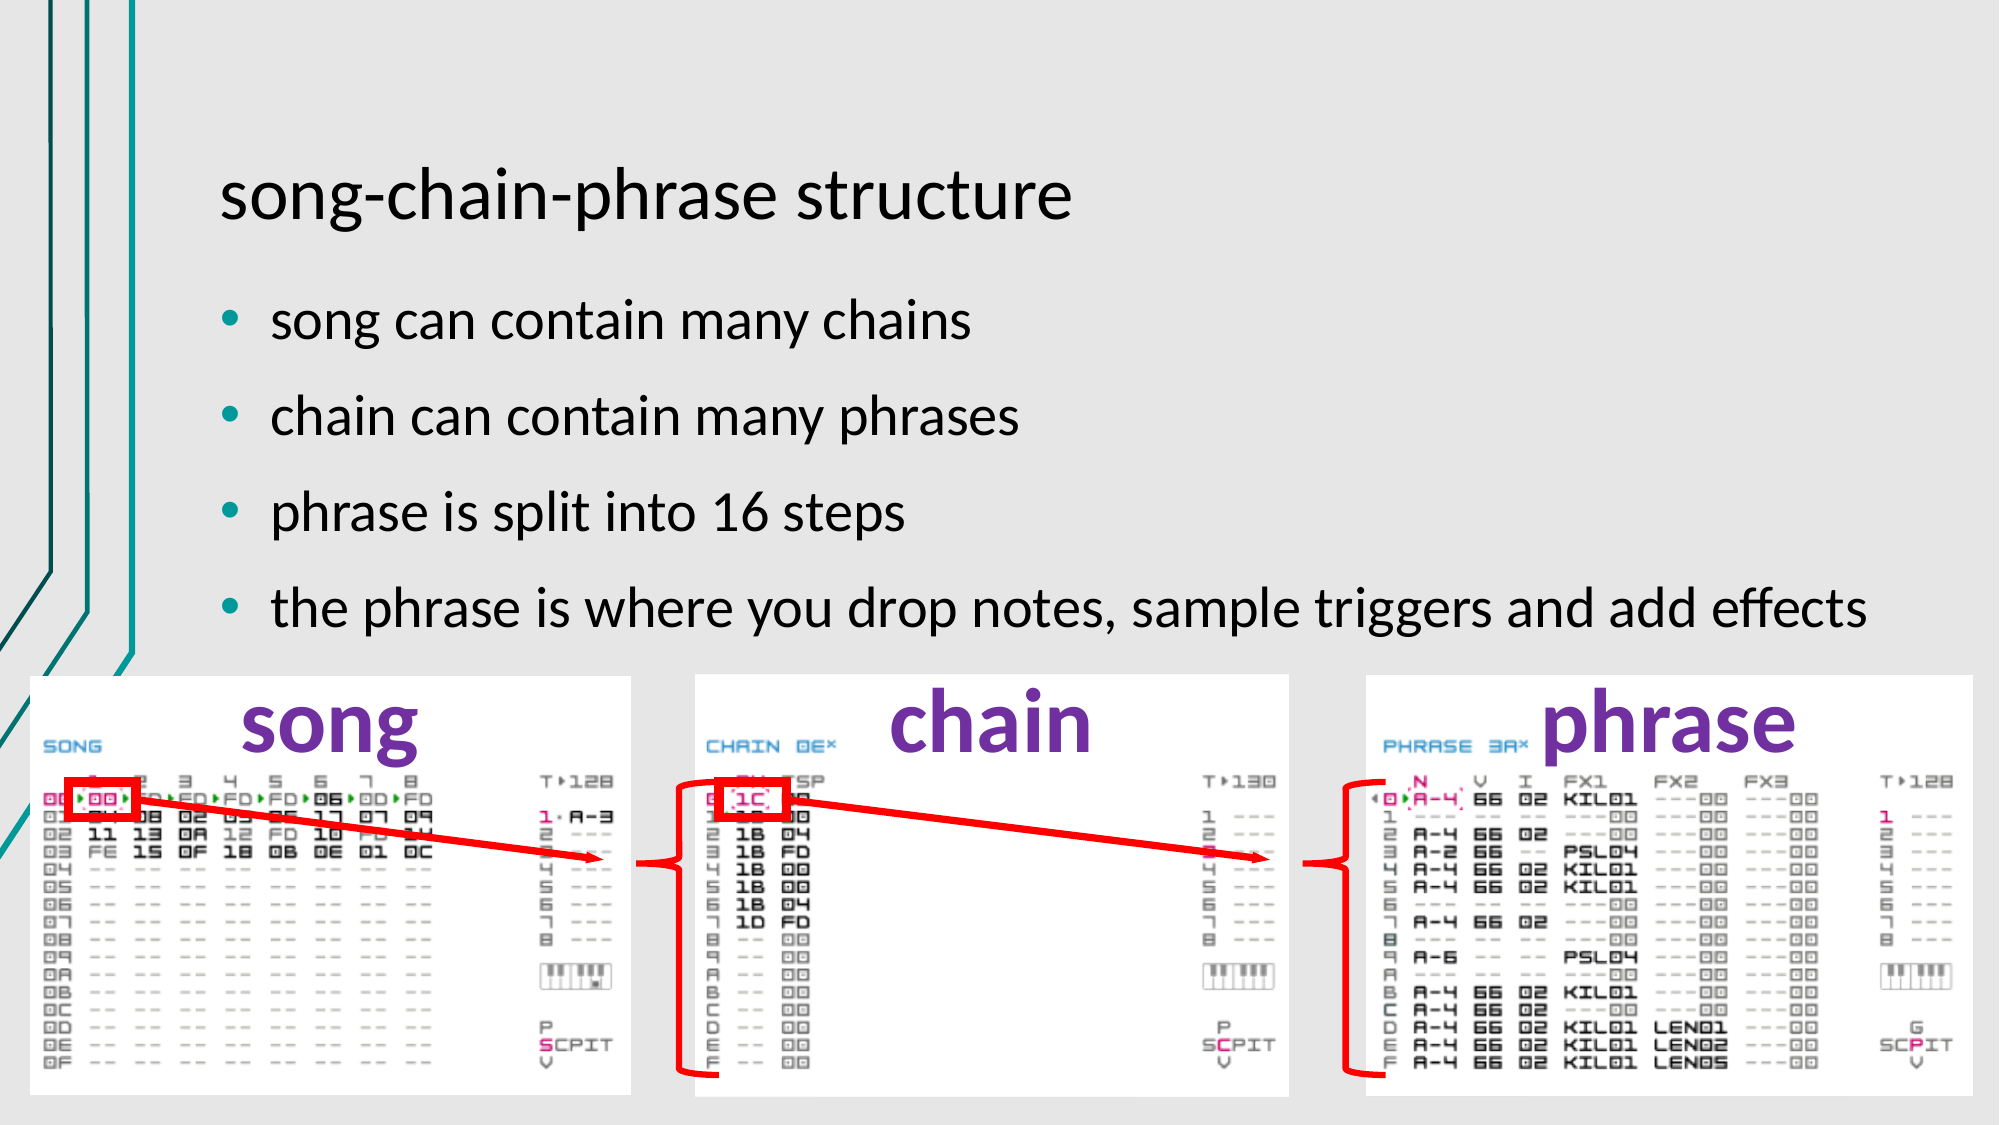

song-chain-phrase structure
# song can contain many chains
chain can contain many phrases
phrase is split into 16 steps
the phrase is where you drop notes, sample triggers and add effects
song
chain
phrase